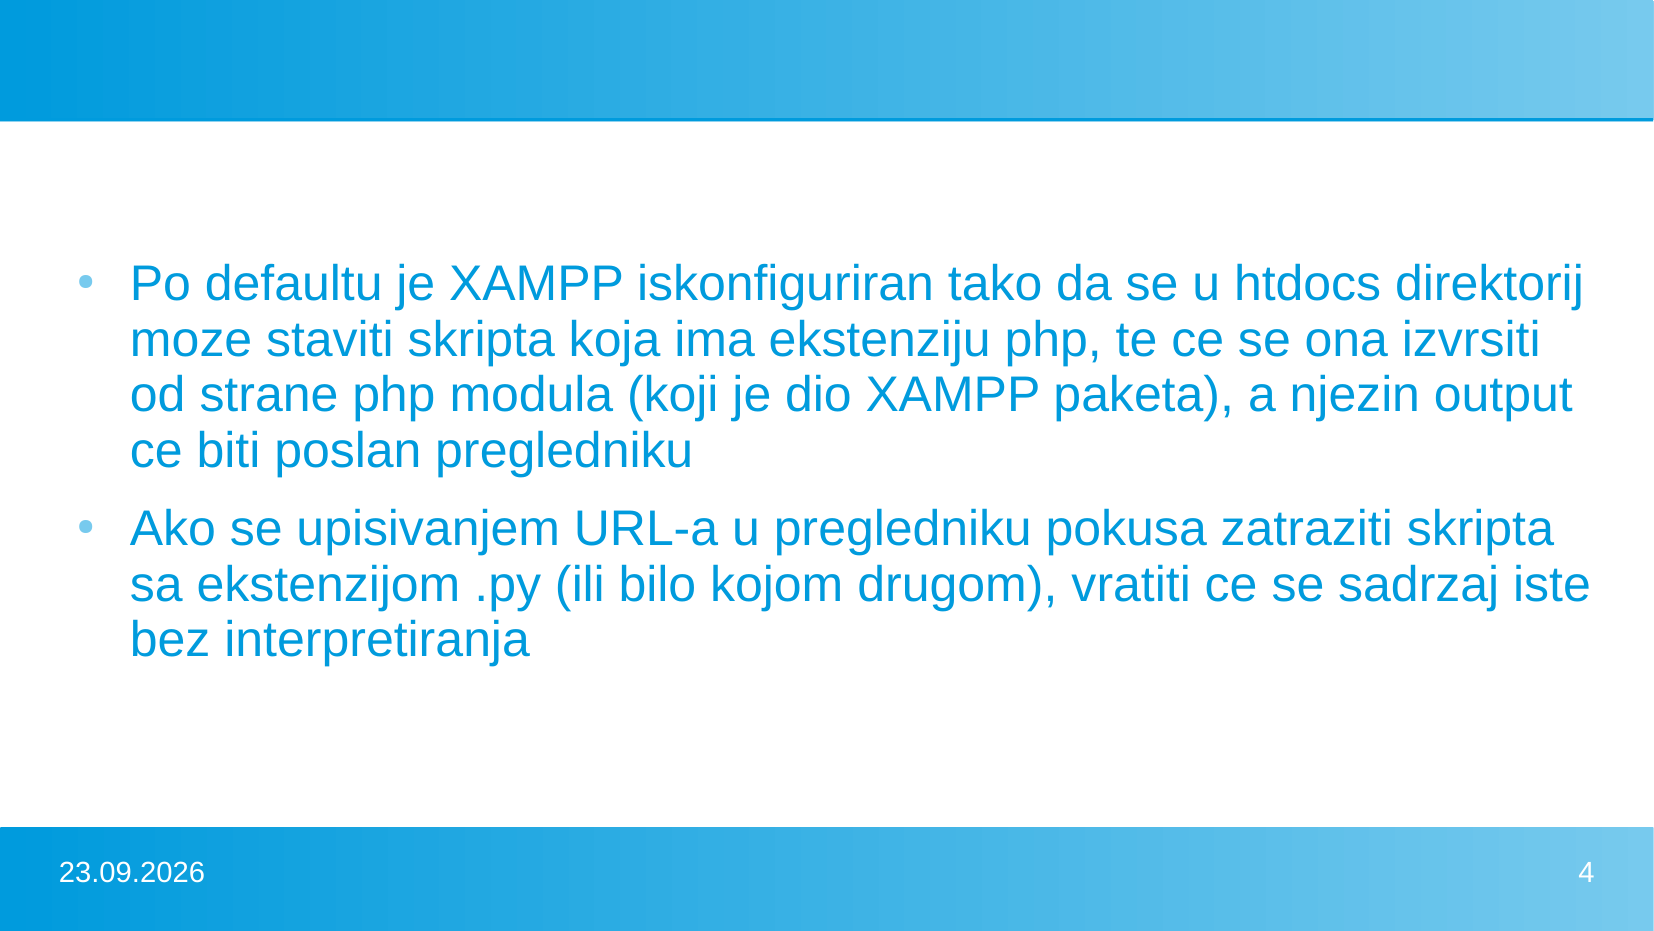

# Po defaultu je XAMPP iskonfiguriran tako da se u htdocs direktorij moze staviti skripta koja ima ekstenziju php, te ce se ona izvrsiti od strane php modula (koji je dio XAMPP paketa), a njezin output ce biti poslan pregledniku
Ako se upisivanjem URL-a u pregledniku pokusa zatraziti skripta sa ekstenzijom .py (ili bilo kojom drugom), vratiti ce se sadrzaj iste bez interpretiranja
4